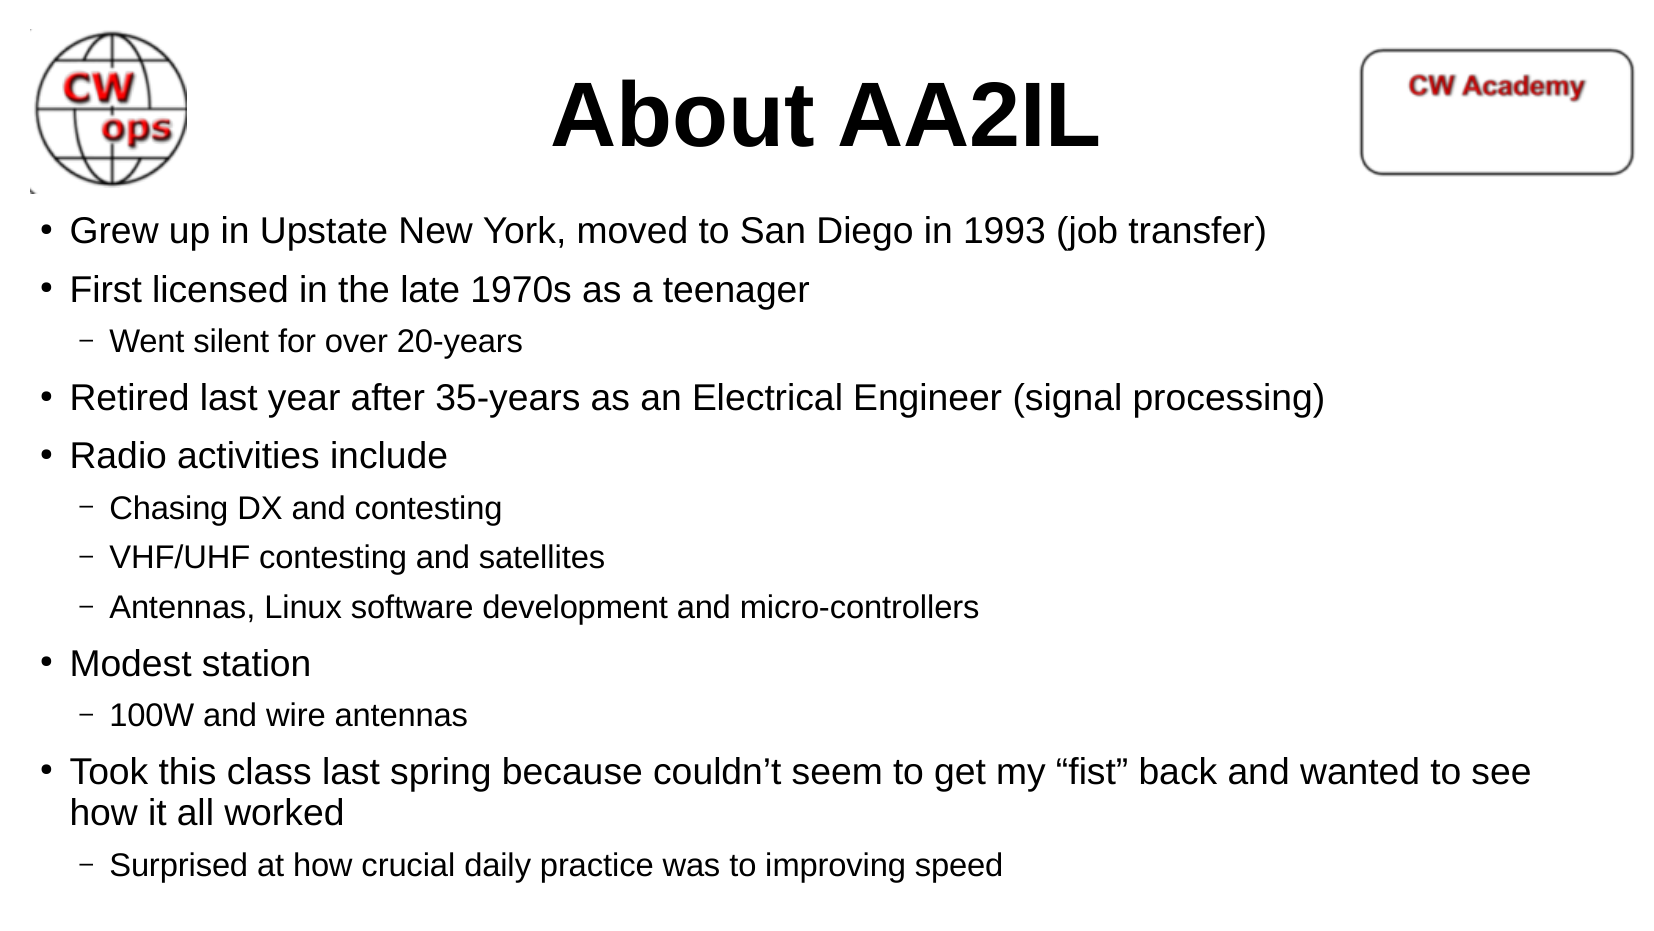

# About AA2IL
Grew up in Upstate New York, moved to San Diego in 1993 (job transfer)
First licensed in the late 1970s as a teenager
Went silent for over 20-years
Retired last year after 35-years as an Electrical Engineer (signal processing)
Radio activities include
Chasing DX and contesting
VHF/UHF contesting and satellites
Antennas, Linux software development and micro-controllers
Modest station
100W and wire antennas
Took this class last spring because couldn’t seem to get my “fist” back and wanted to see how it all worked
Surprised at how crucial daily practice was to improving speed